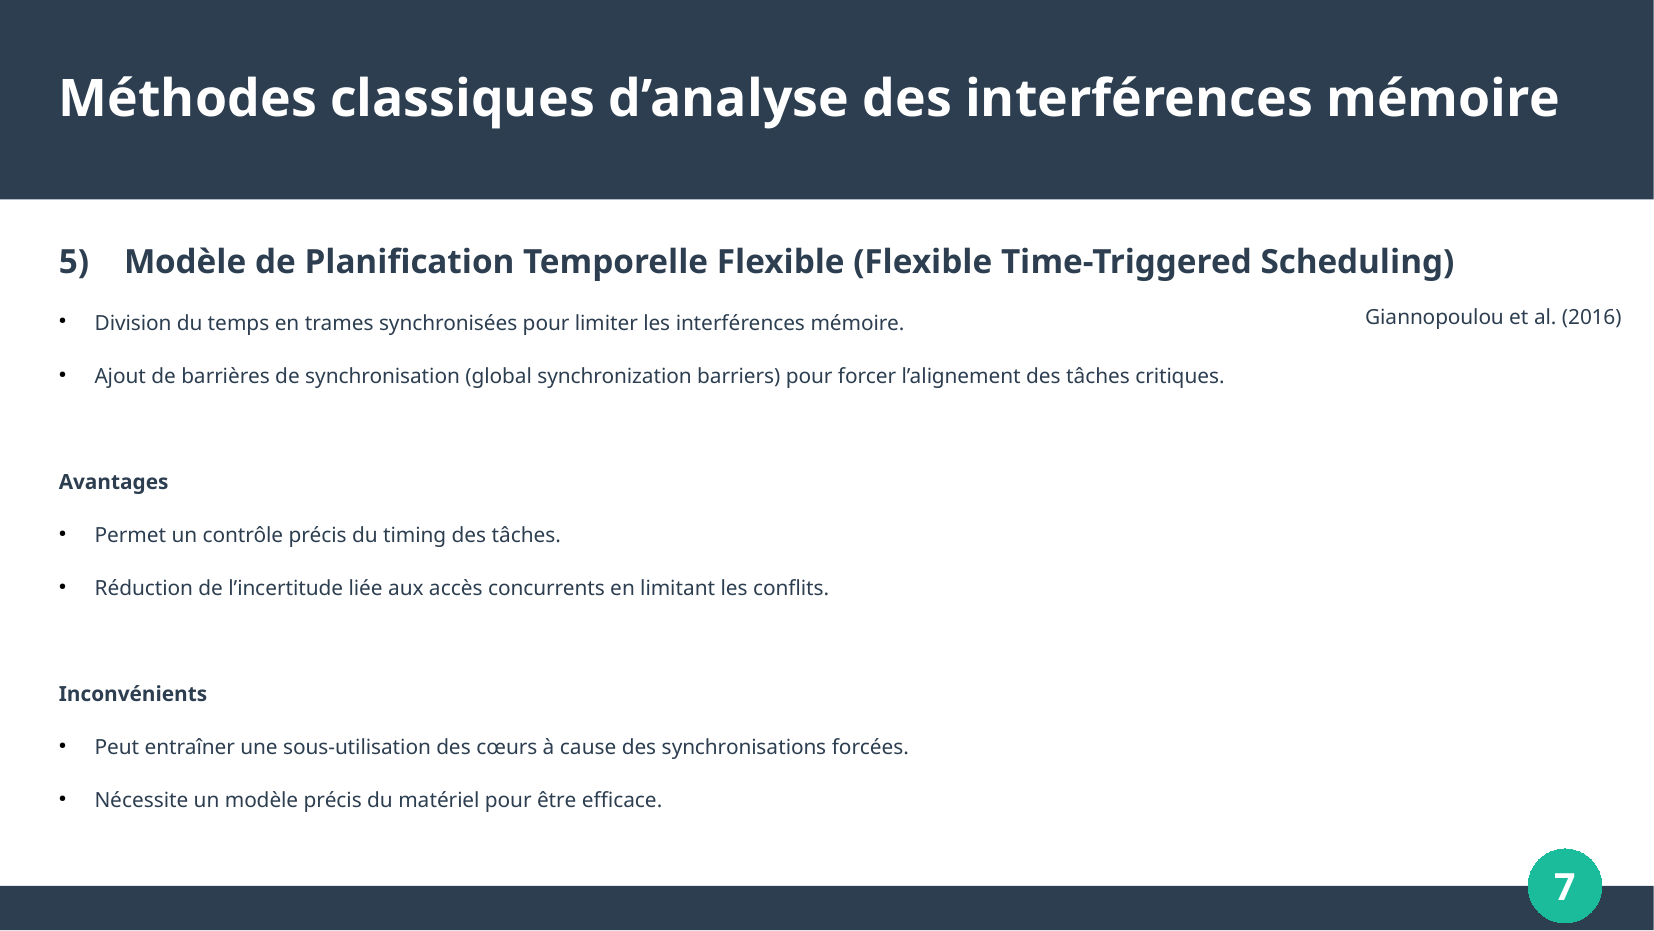

# Méthodes classiques d’analyse des interférences mémoire
5) Modèle de Planification Temporelle Flexible (Flexible Time-Triggered Scheduling)
Division du temps en trames synchronisées pour limiter les interférences mémoire.
Ajout de barrières de synchronisation (global synchronization barriers) pour forcer l’alignement des tâches critiques.
Avantages
Permet un contrôle précis du timing des tâches.
Réduction de l’incertitude liée aux accès concurrents en limitant les conflits.
Inconvénients
Peut entraîner une sous-utilisation des cœurs à cause des synchronisations forcées.
Nécessite un modèle précis du matériel pour être efficace.
Giannopoulou et al. (2016)
7